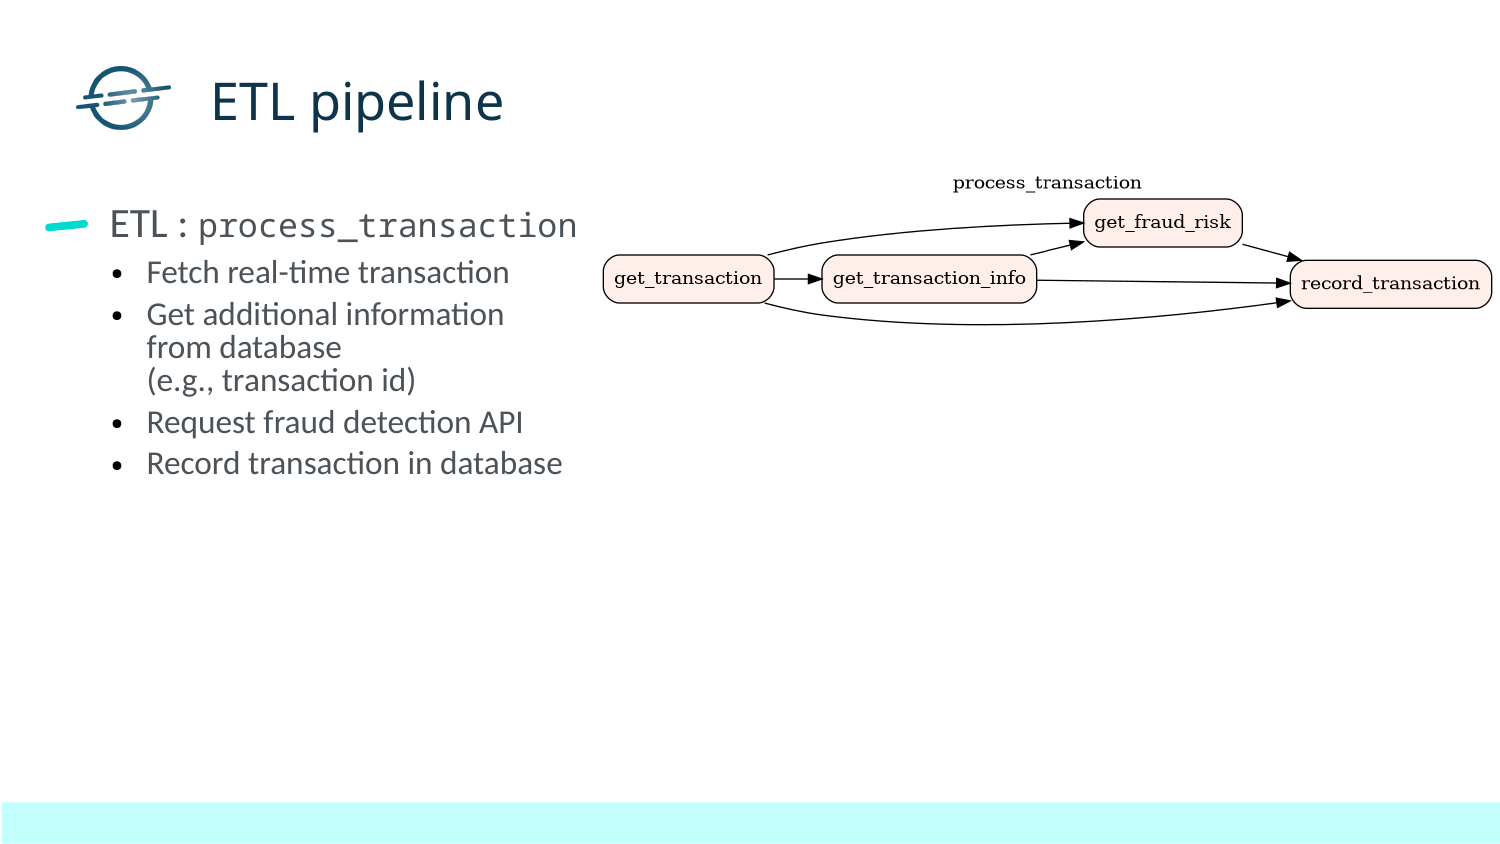

# ETL pipeline
ETL : process_transaction
Fetch real-time transaction
Get additional information from database (e.g., transaction id)
Request fraud detection API
Record transaction in database